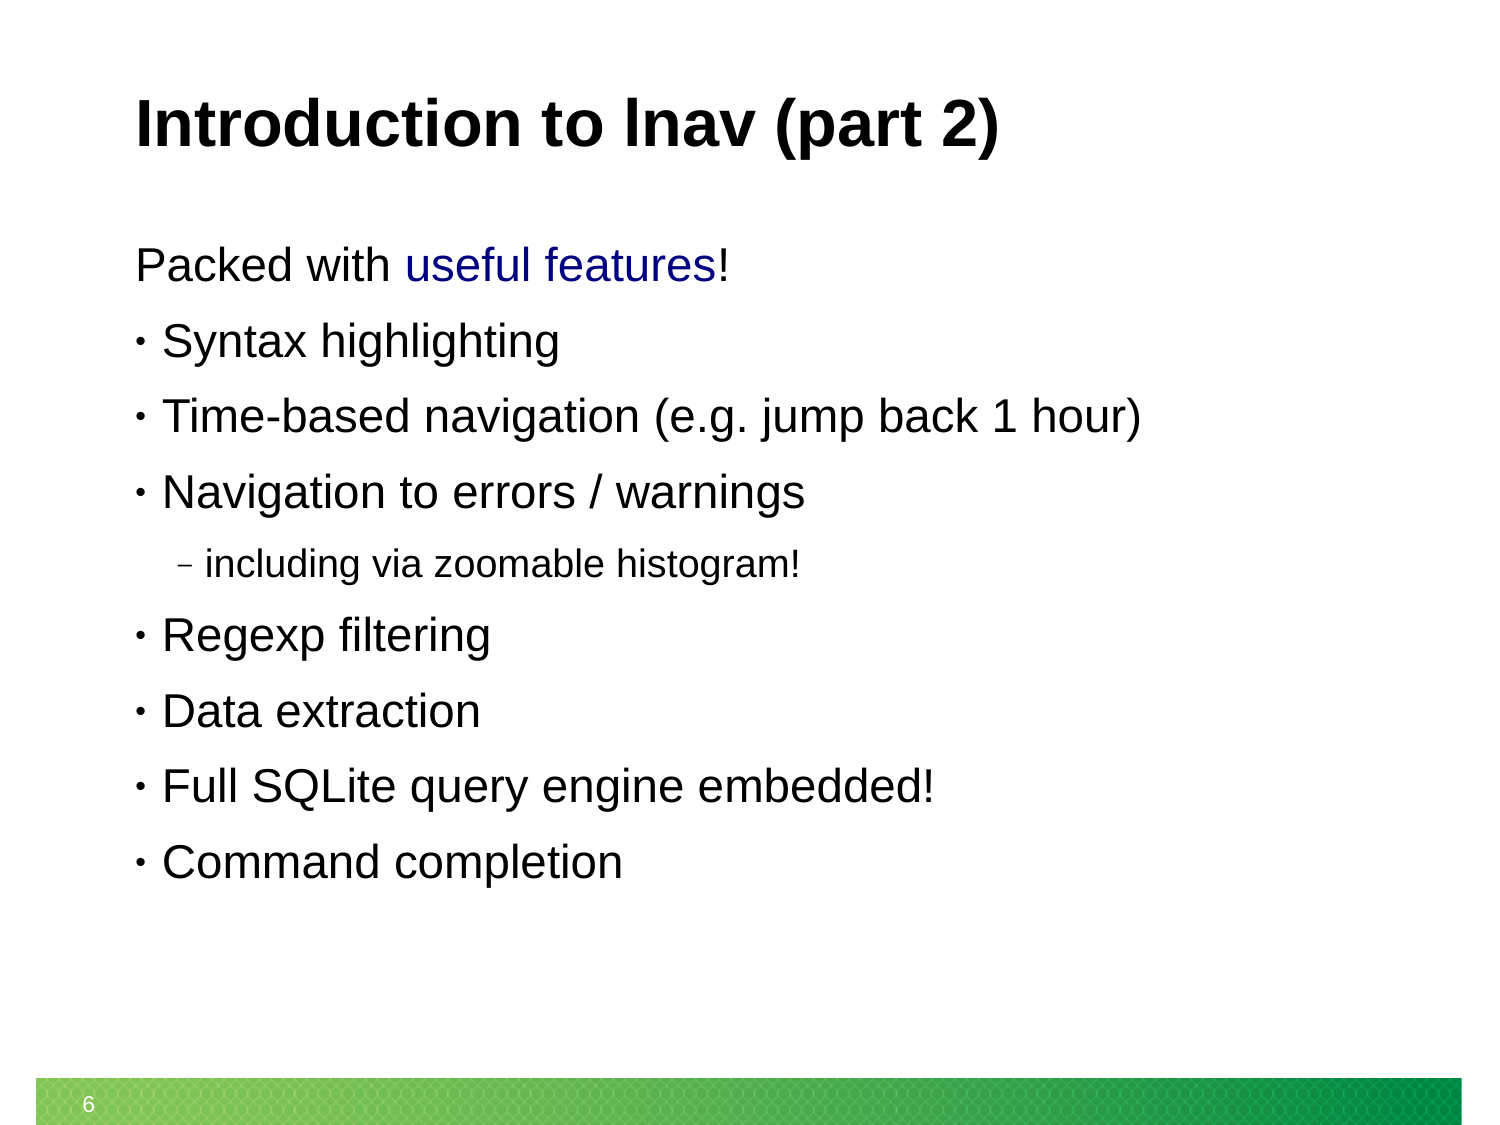

# Introduction to lnav (part 2)
Packed with useful features!
Syntax highlighting
Time-based navigation (e.g. jump back 1 hour)
Navigation to errors / warnings
including via zoomable histogram!
Regexp filtering
Data extraction
Full SQLite query engine embedded!
Command completion